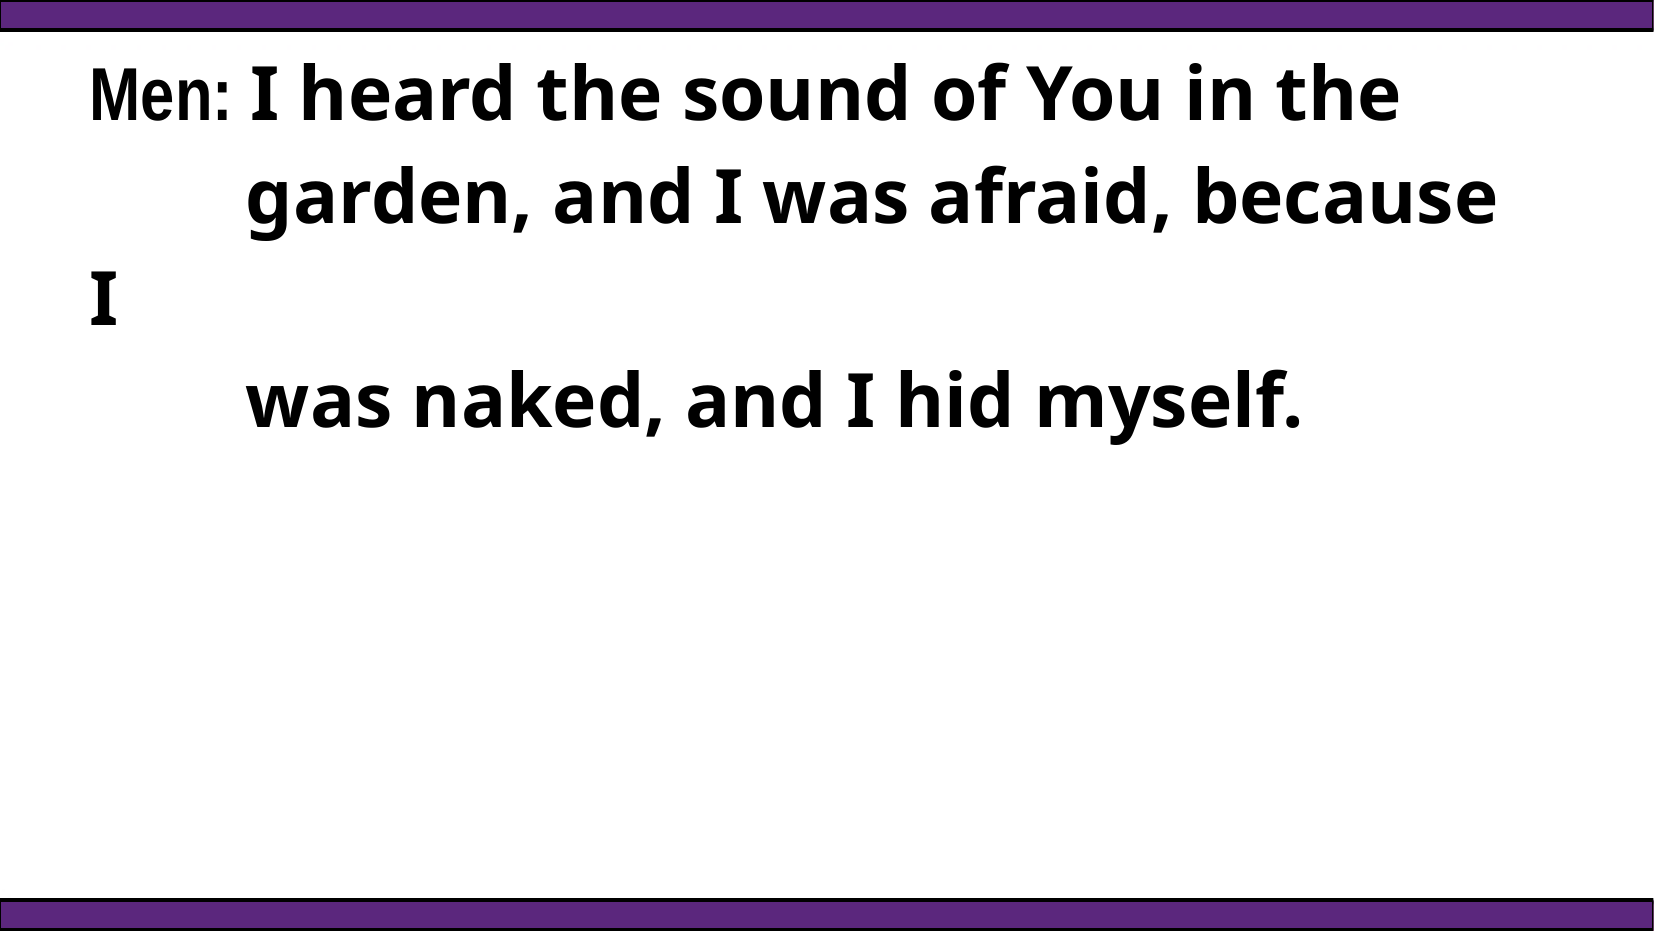

Men: I heard the sound of You in the
 garden, and I was afraid, because I
 was naked, and I hid myself.